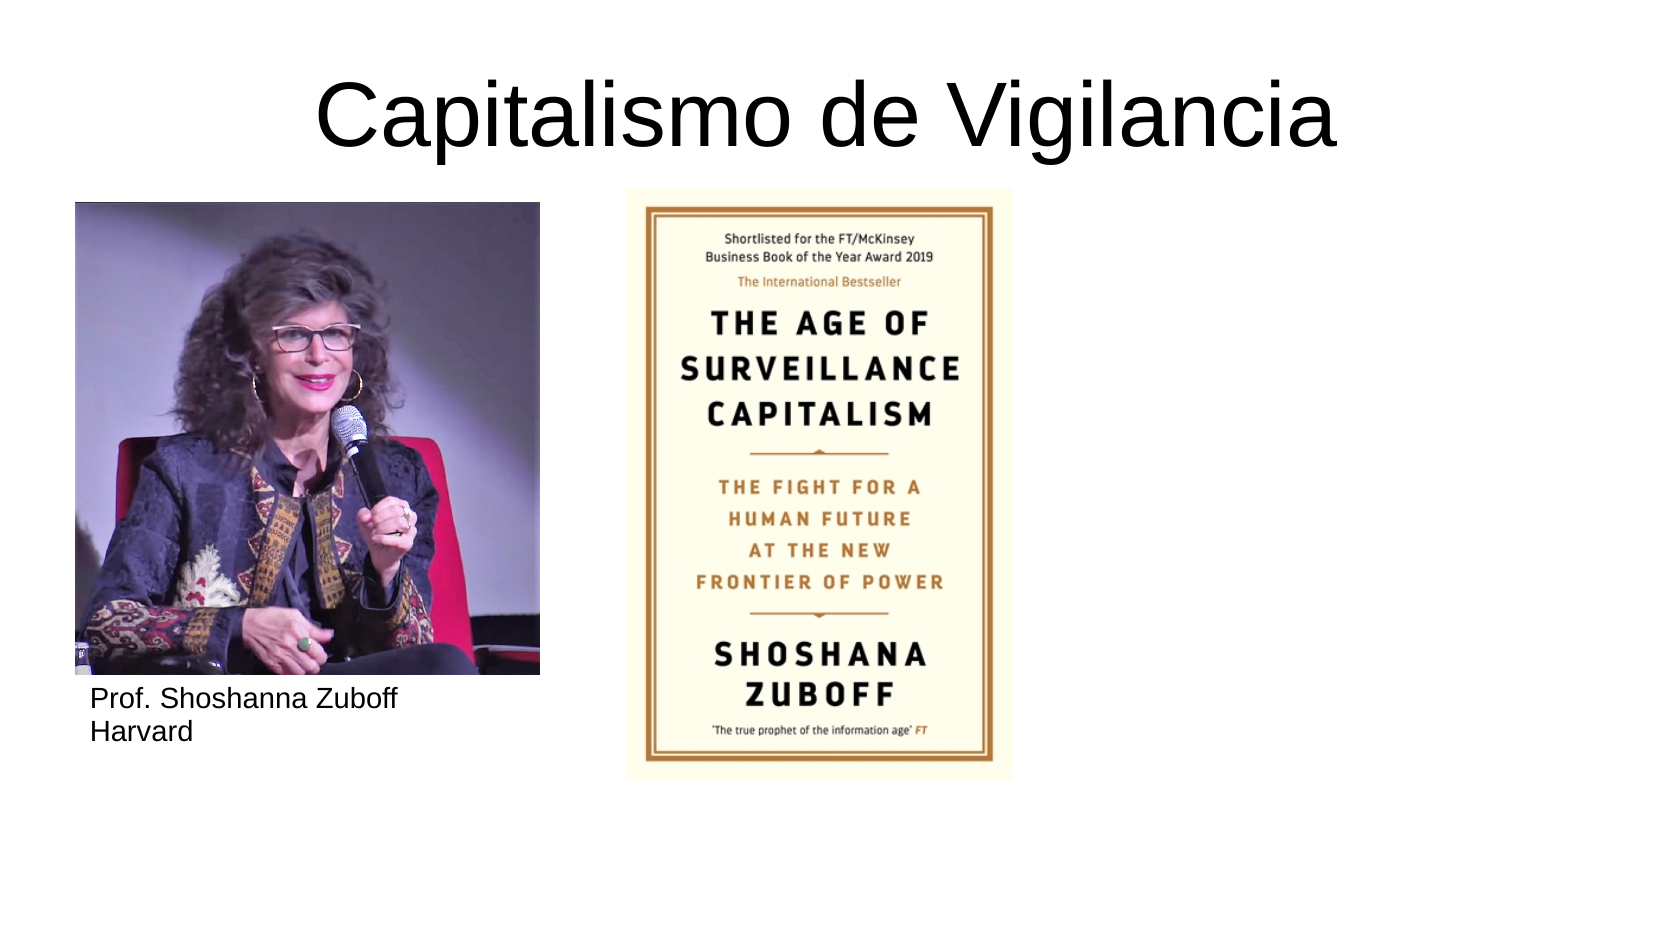

# Capitalismo de Vigilancia
Prof. Shoshanna Zuboff
Harvard